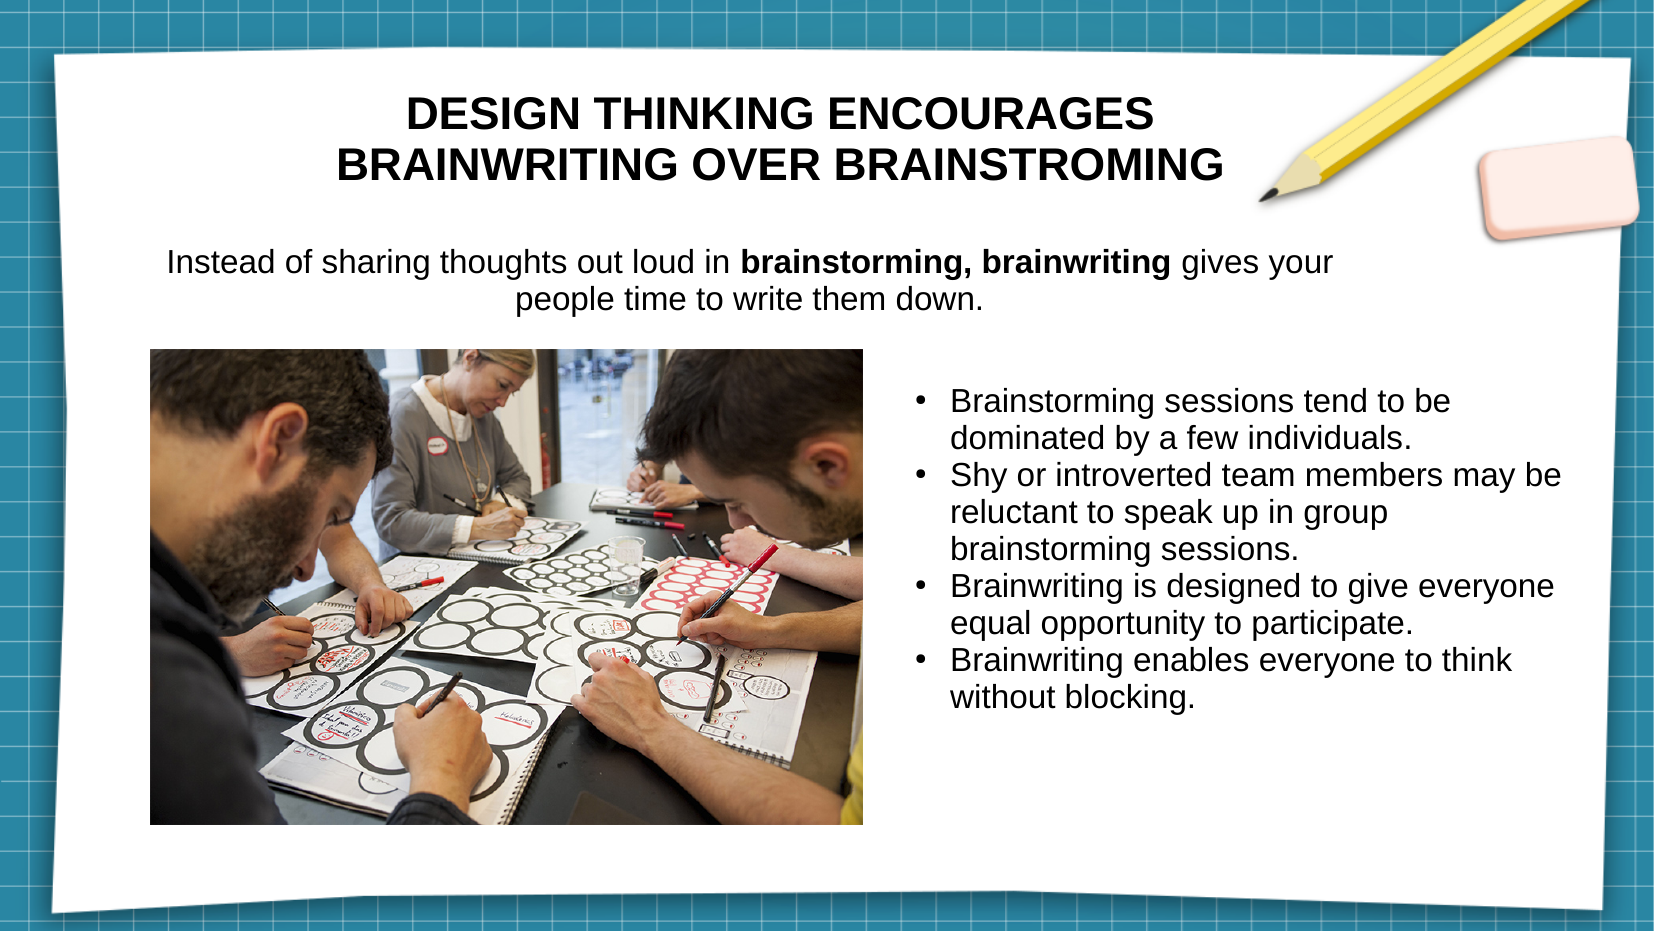

DESIGN THINKING ENCOURAGES
BRAINWRITING OVER BRAINSTROMING
Instead of sharing thoughts out loud in brainstorming, brainwriting gives your people time to write them down.
Brainstorming sessions tend to be dominated by a few individuals.
Shy or introverted team members may be reluctant to speak up in group brainstorming sessions.
Brainwriting is designed to give everyone equal opportunity to participate.
Brainwriting enables everyone to think without blocking.